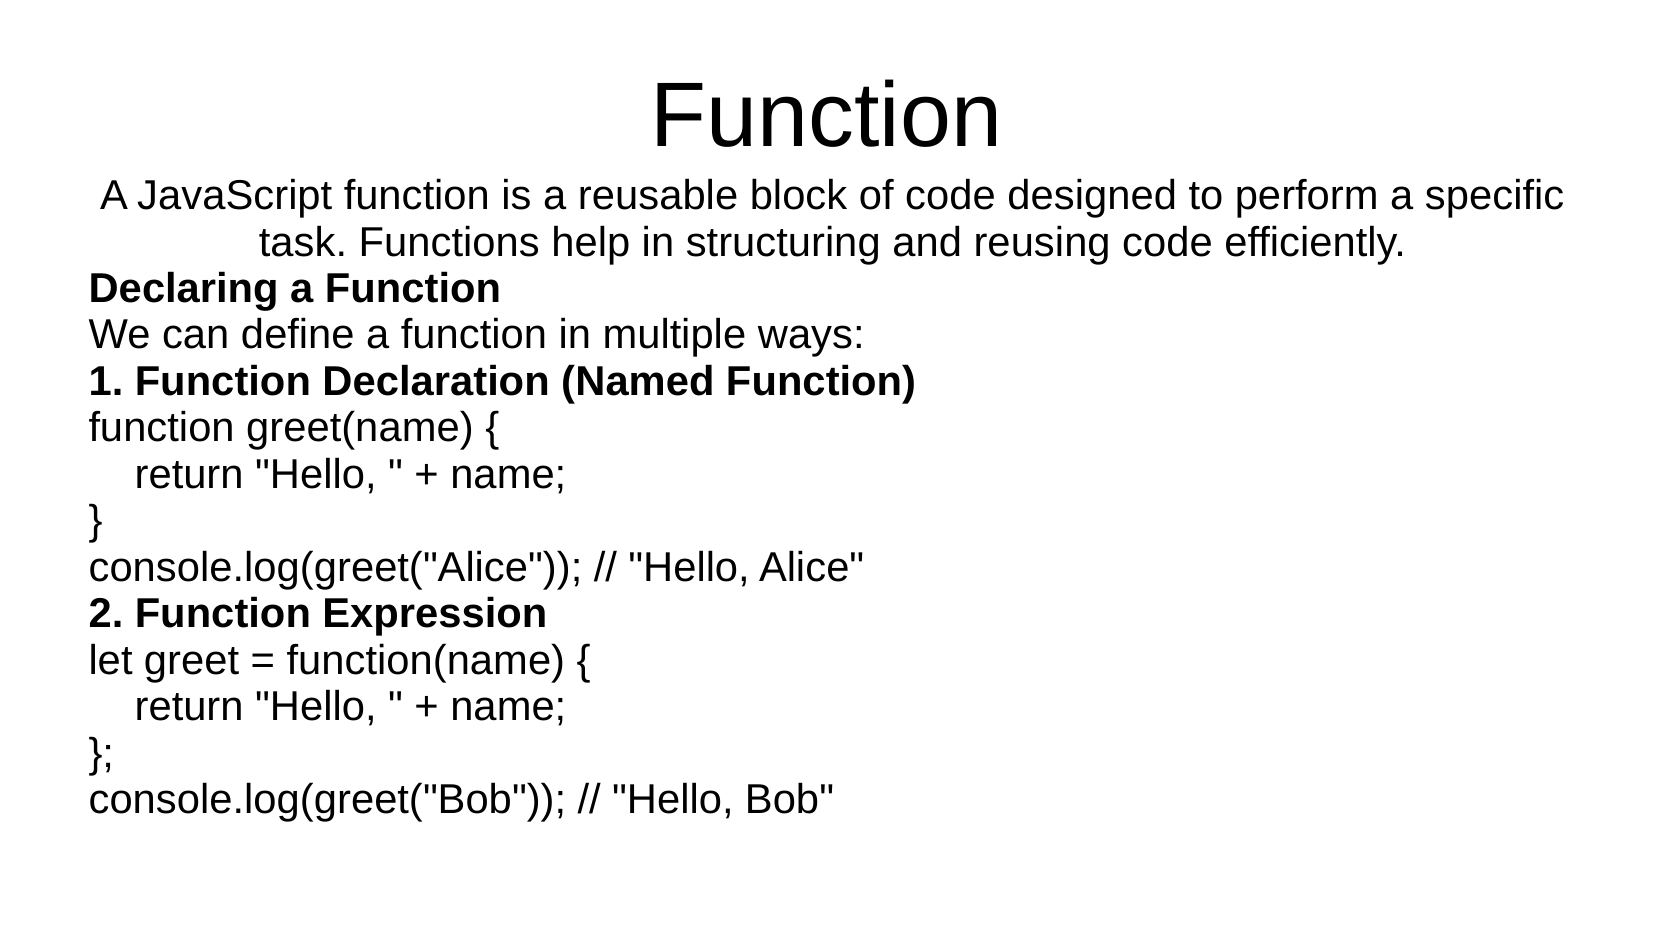

# Function
A JavaScript function is a reusable block of code designed to perform a specific task. Functions help in structuring and reusing code efficiently.
Declaring a Function
We can define a function in multiple ways:
1. Function Declaration (Named Function)
function greet(name) {
 return "Hello, " + name;
}
console.log(greet("Alice")); // "Hello, Alice"
2. Function Expression
let greet = function(name) {
 return "Hello, " + name;
};
console.log(greet("Bob")); // "Hello, Bob"